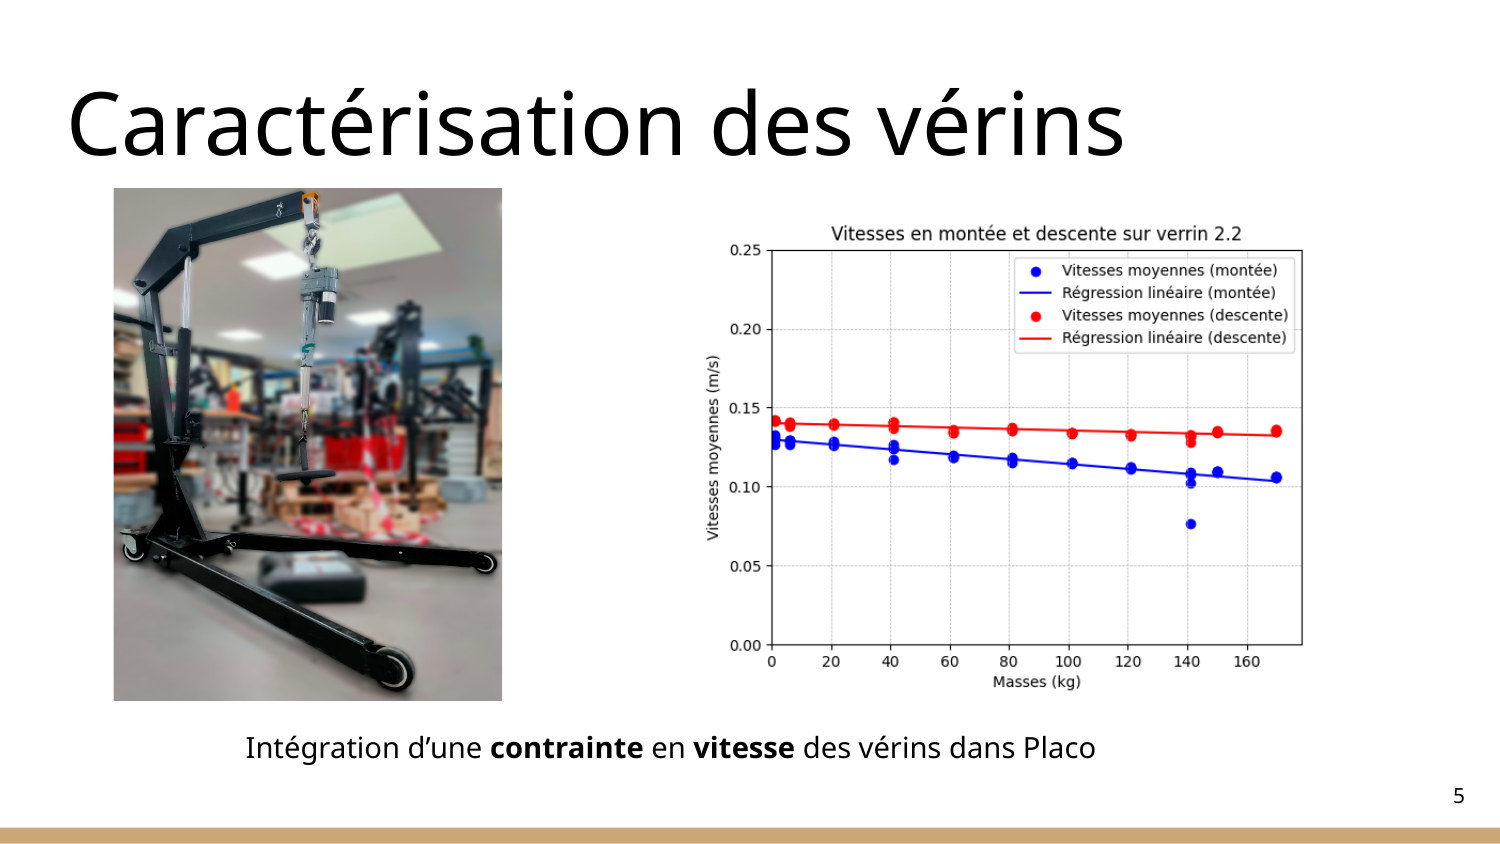

# Caractérisation des vérins
Intégration d’une contrainte en vitesse des vérins dans Placo